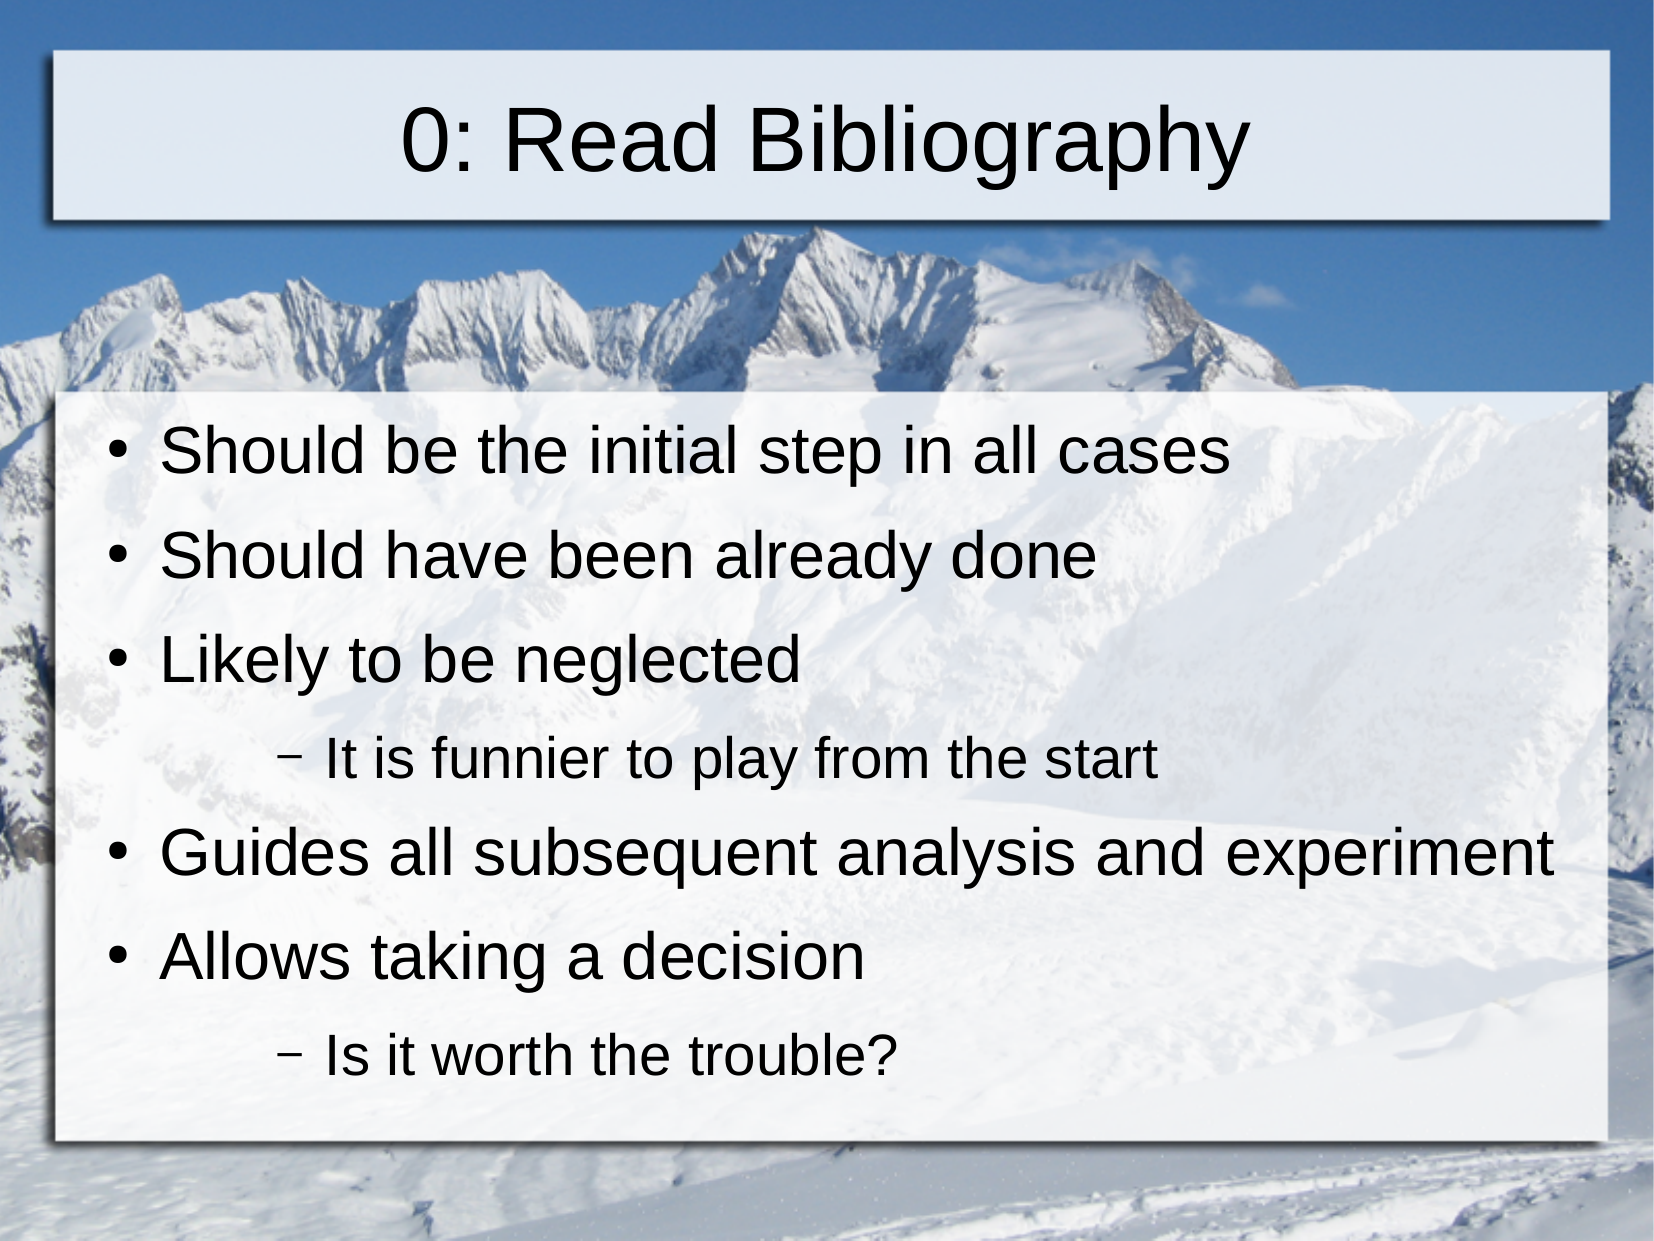

# 0: Read Bibliography
Should be the initial step in all cases
Should have been already done
Likely to be neglected
It is funnier to play from the start
Guides all subsequent analysis and experiment
Allows taking a decision
Is it worth the trouble?